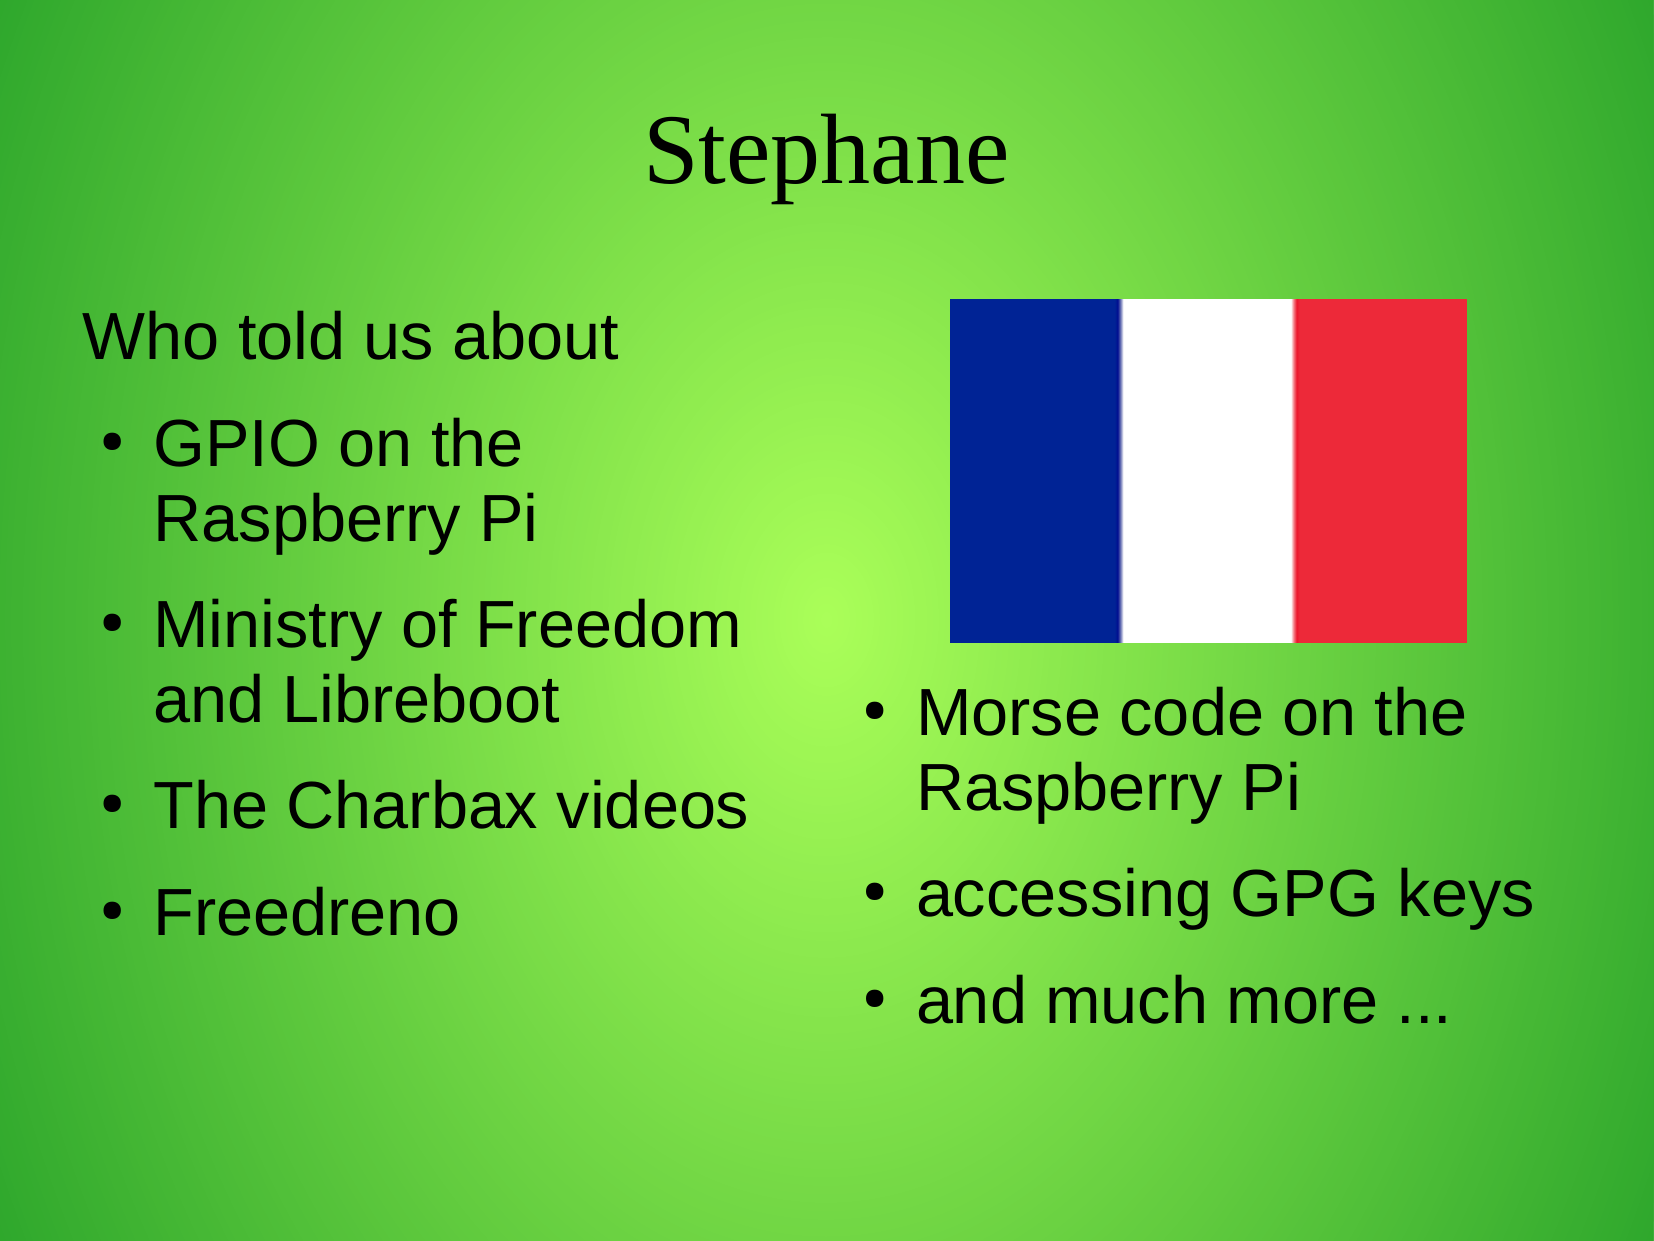

# Stephane
Who told us about
GPIO on the Raspberry Pi
Ministry of Freedom and Libreboot
The Charbax videos
Freedreno
Morse code on the Raspberry Pi
accessing GPG keys
and much more ...